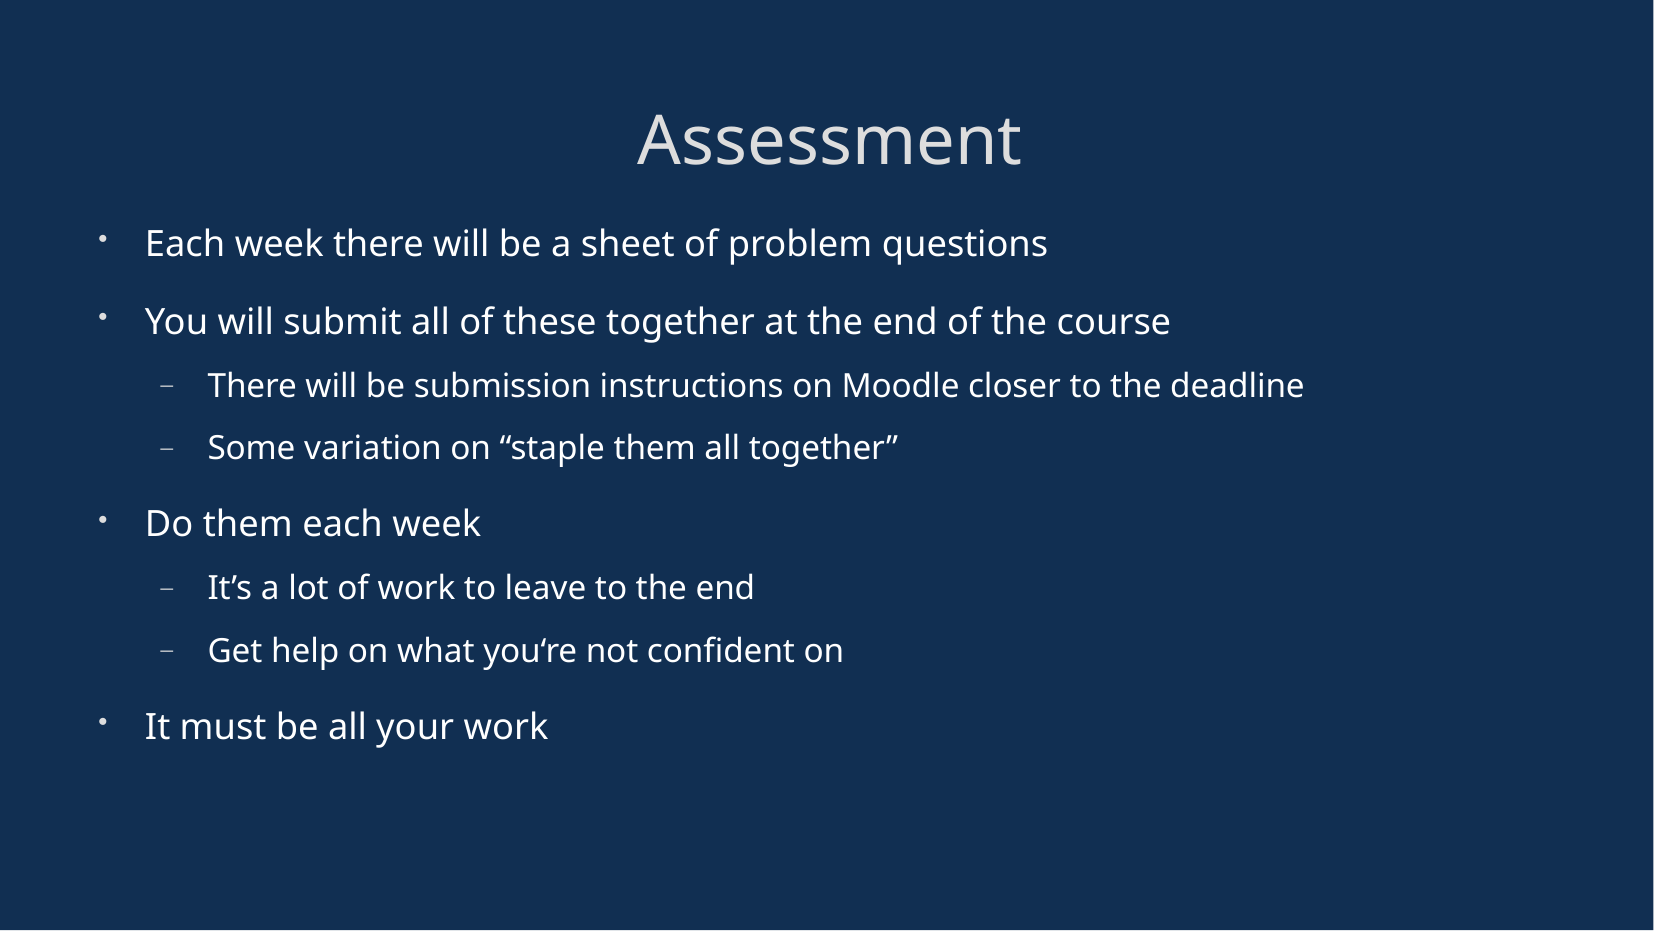

# Assessment
Each week there will be a sheet of problem questions
You will submit all of these together at the end of the course
There will be submission instructions on Moodle closer to the deadline
Some variation on “staple them all together”
Do them each week
It’s a lot of work to leave to the end
Get help on what you‘re not confident on
It must be all your work